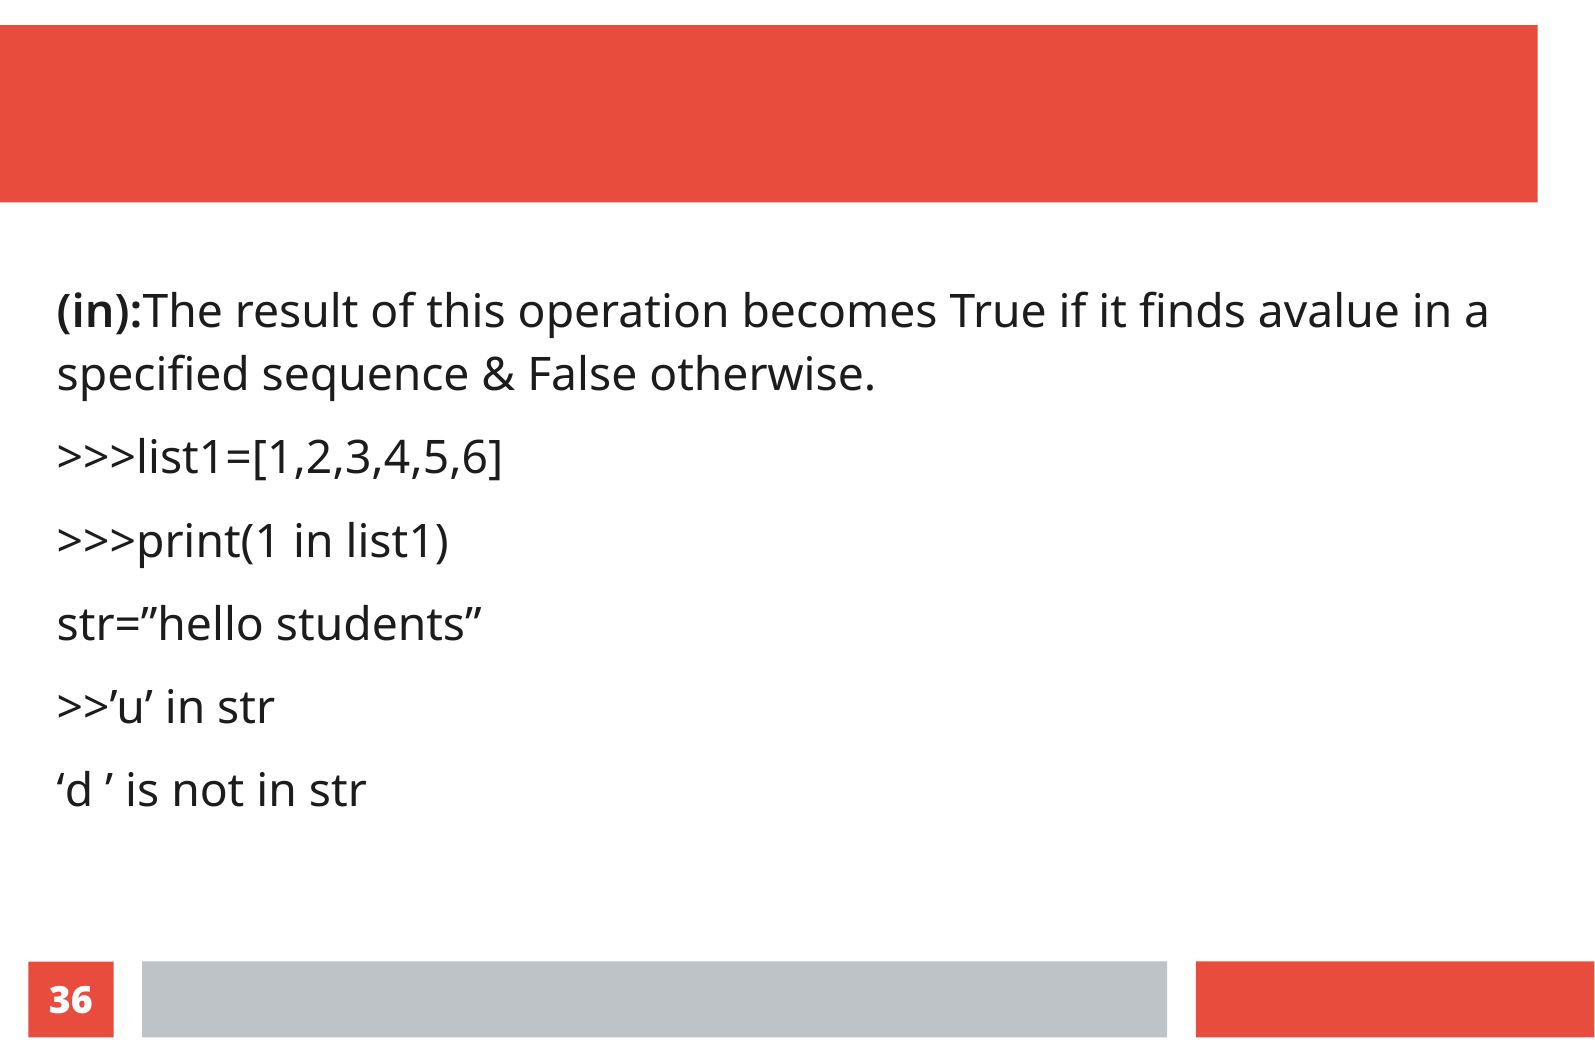

#
(in):The result of this operation becomes True if it finds avalue in a specified sequence & False otherwise.
>>>list1=[1,2,3,4,5,6]
>>>print(1 in list1)
str=”hello students”
>>’u’ in str
‘d ’ is not in str
36